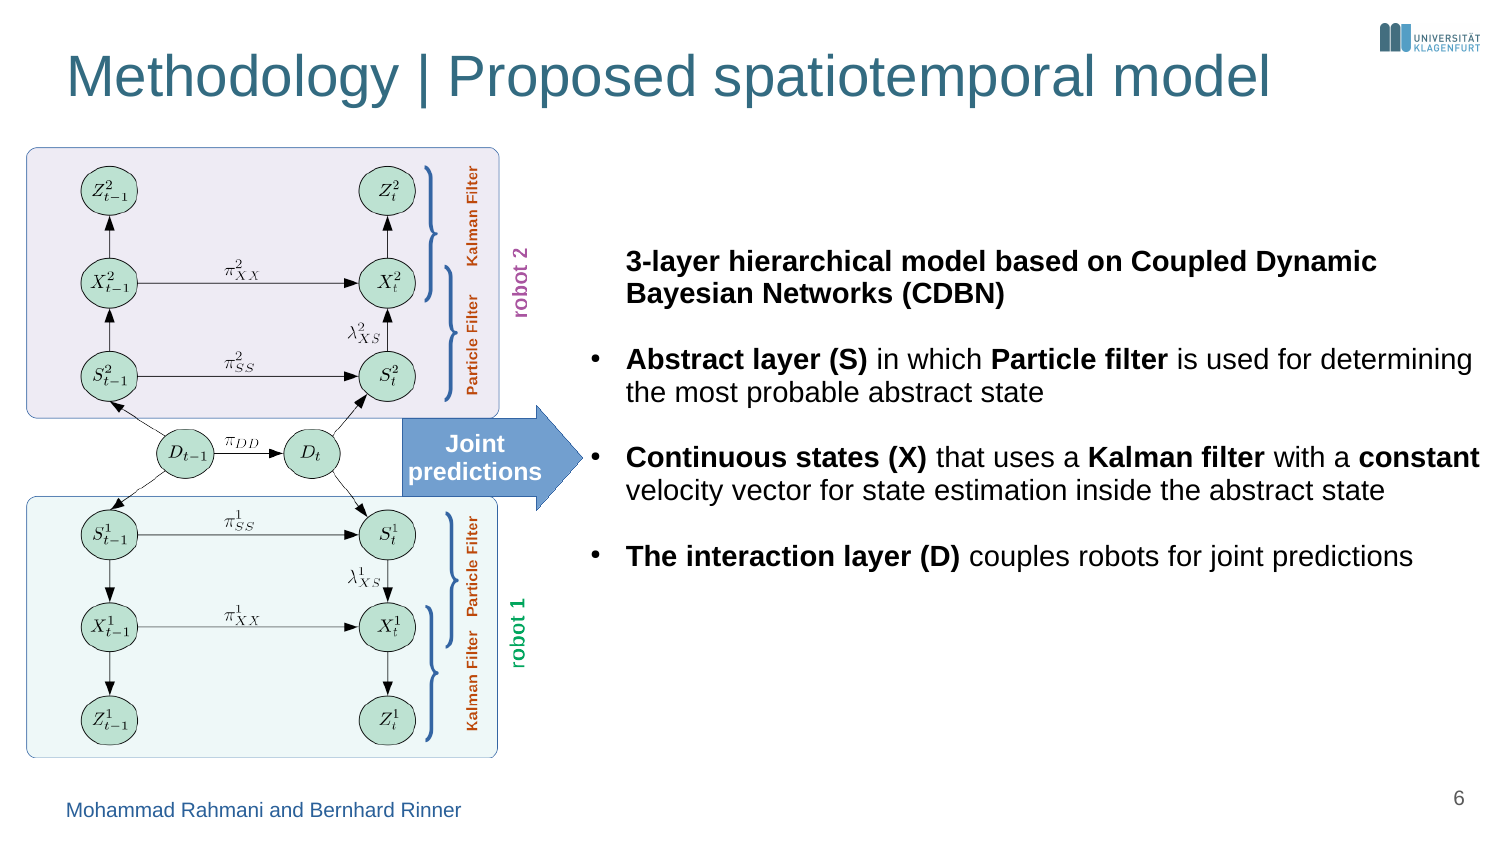

# Methodology | Proposed spatiotemporal model
3-layer hierarchical model based on Coupled Dynamic
Bayesian Networks (CDBN)
Abstract layer (S) in which Particle filter is used for determining
the most probable abstract state
Continuous states (X) that uses a Kalman filter with a constant
velocity vector for state estimation inside the abstract state
The interaction layer (D) couples robots for joint predictions
Joint
predictions